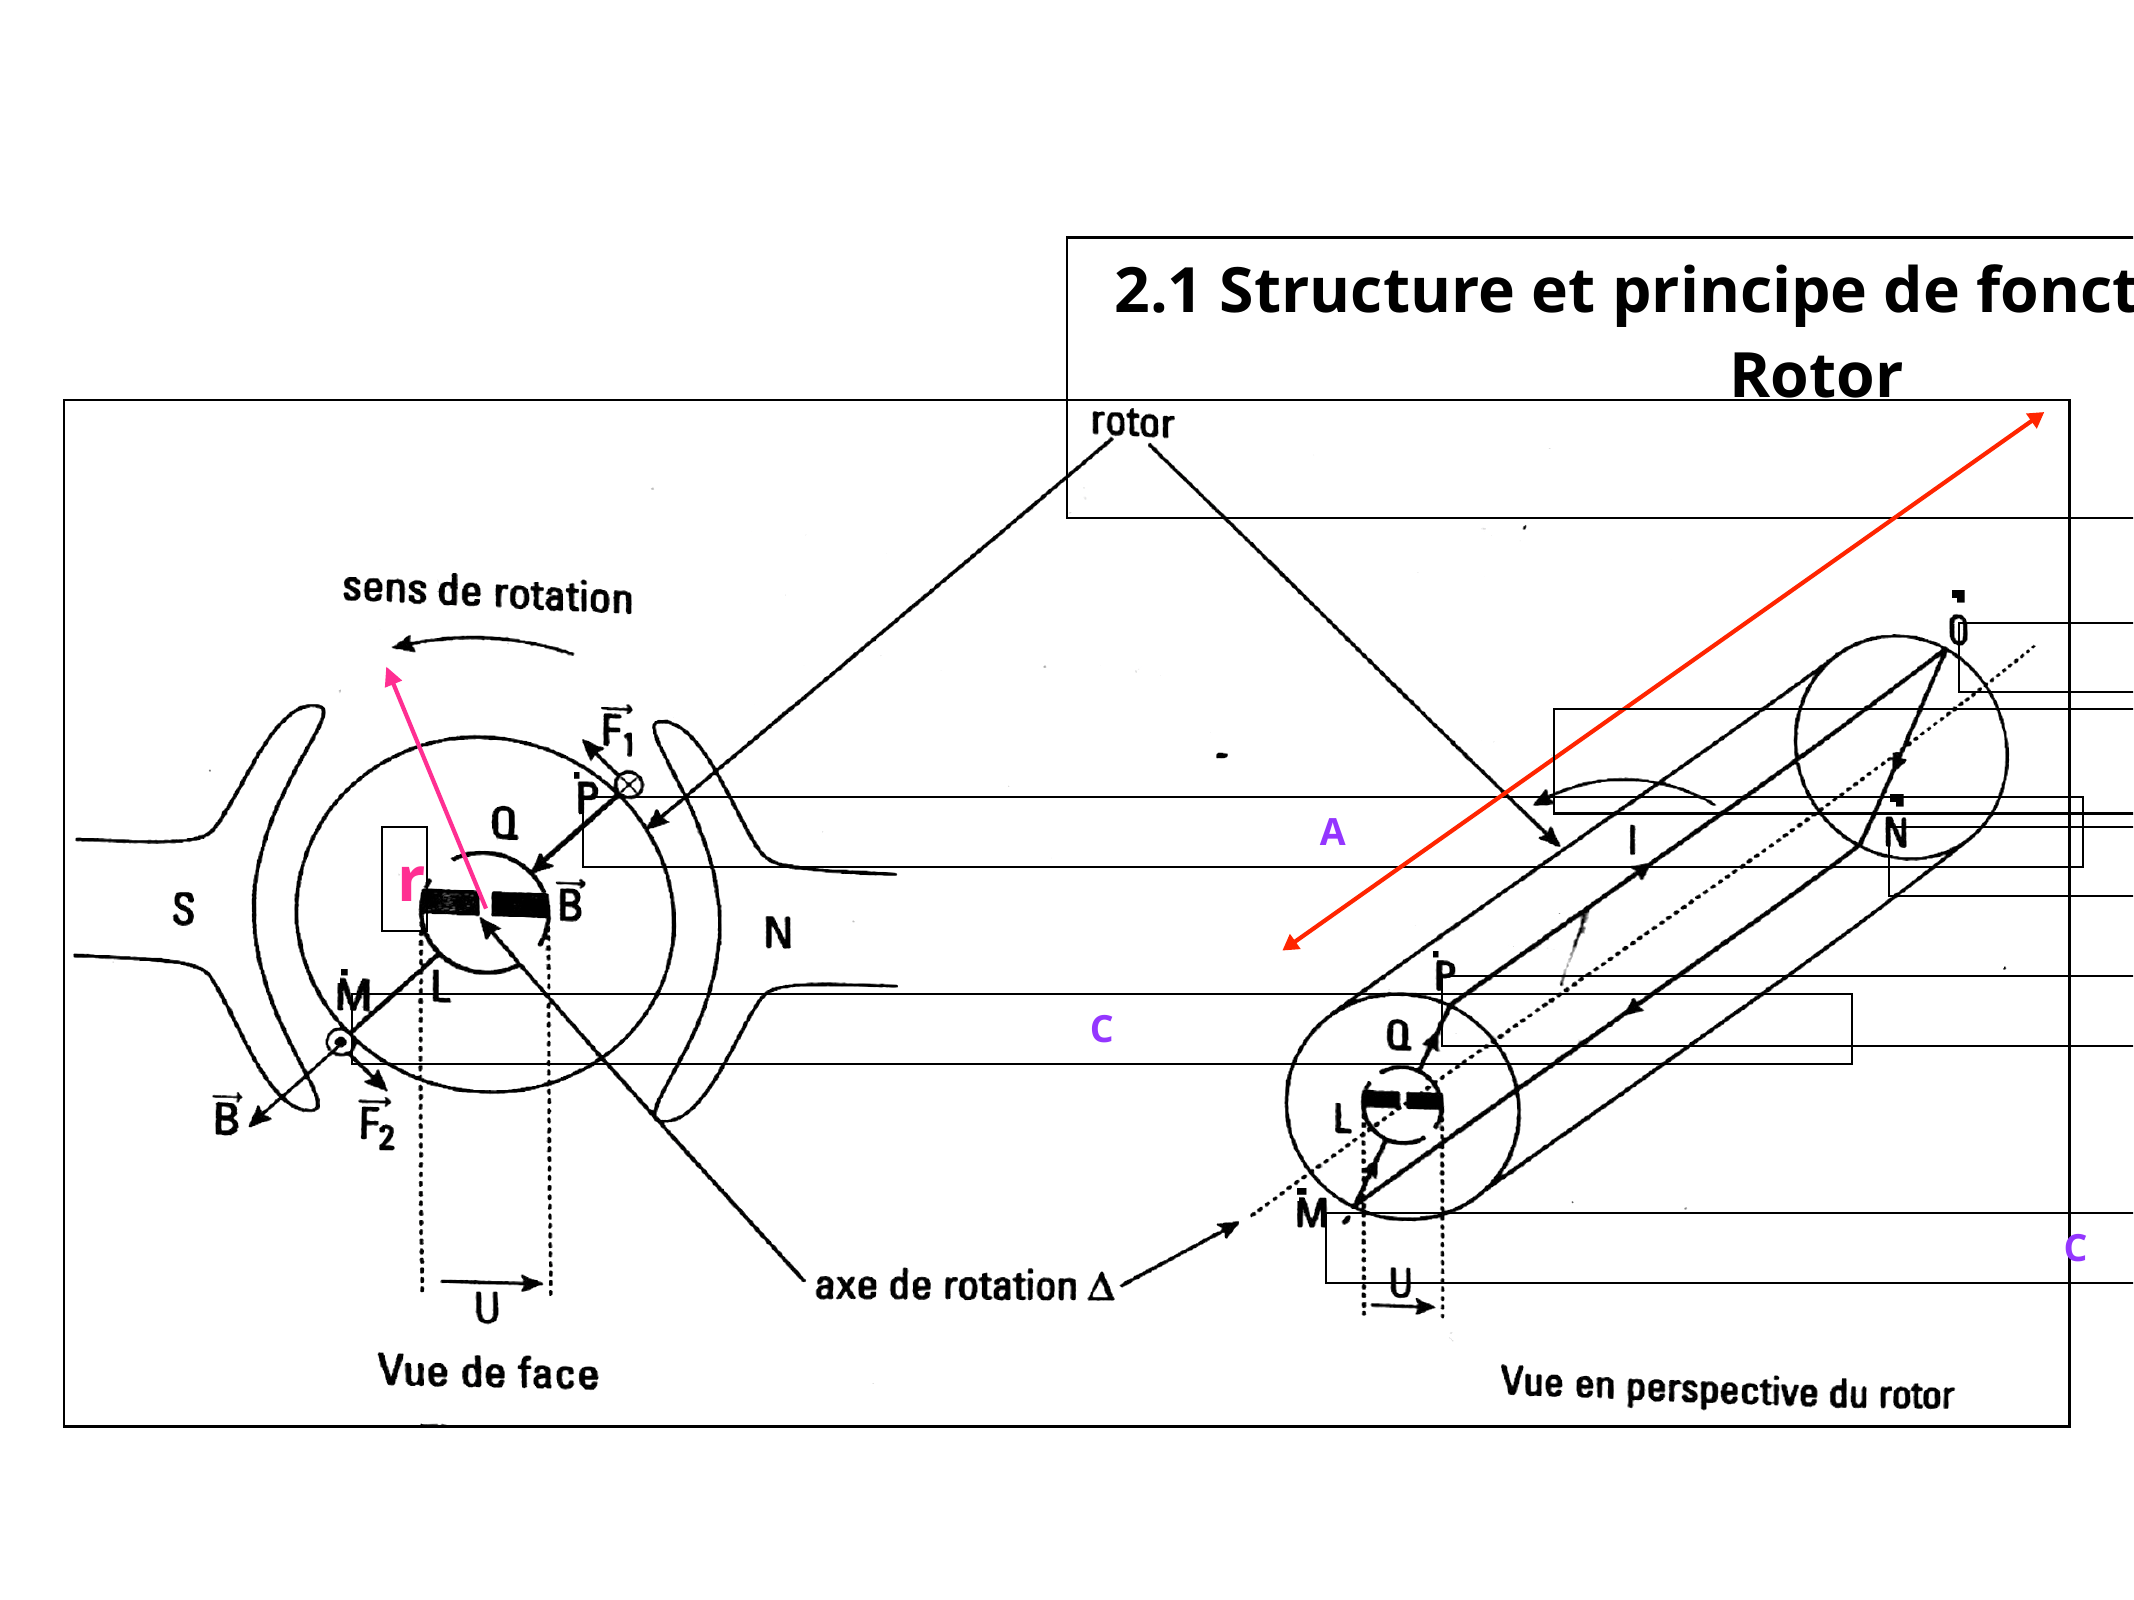

2.1 Structure et principe de fonctionnement.
Rotor
B
l
A
r
D
A
C
C